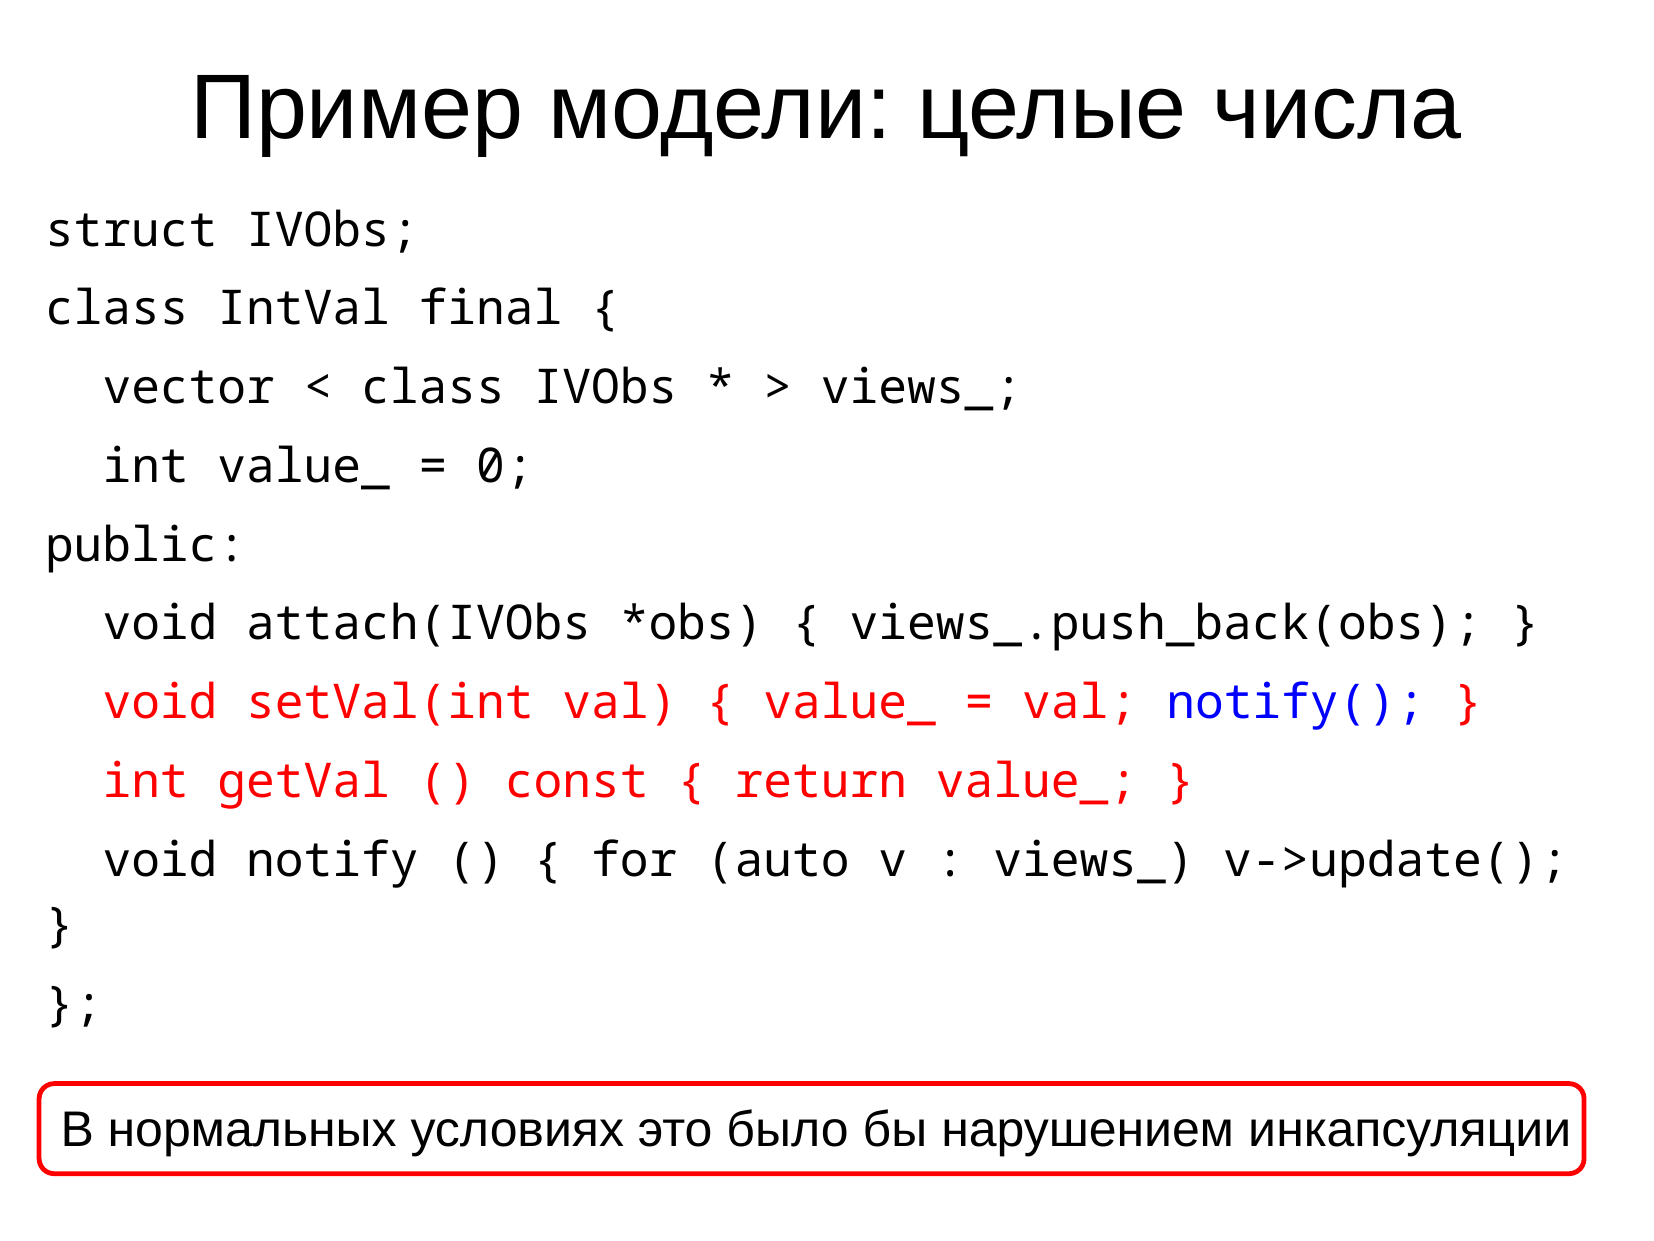

# Пример модели: целые числа
struct IVObs;
class IntVal final {
 vector < class IVObs * > views_;
 int value_ = 0;
public:
 void attach(IVObs *obs) { views_.push_back(obs); }
 void setVal(int val) { value_ = val; notify(); }
 int getVal () const { return value_; }
 void notify () { for (auto v : views_) v->update(); }
};
В нормальных условиях это было бы нарушением инкапсуляции